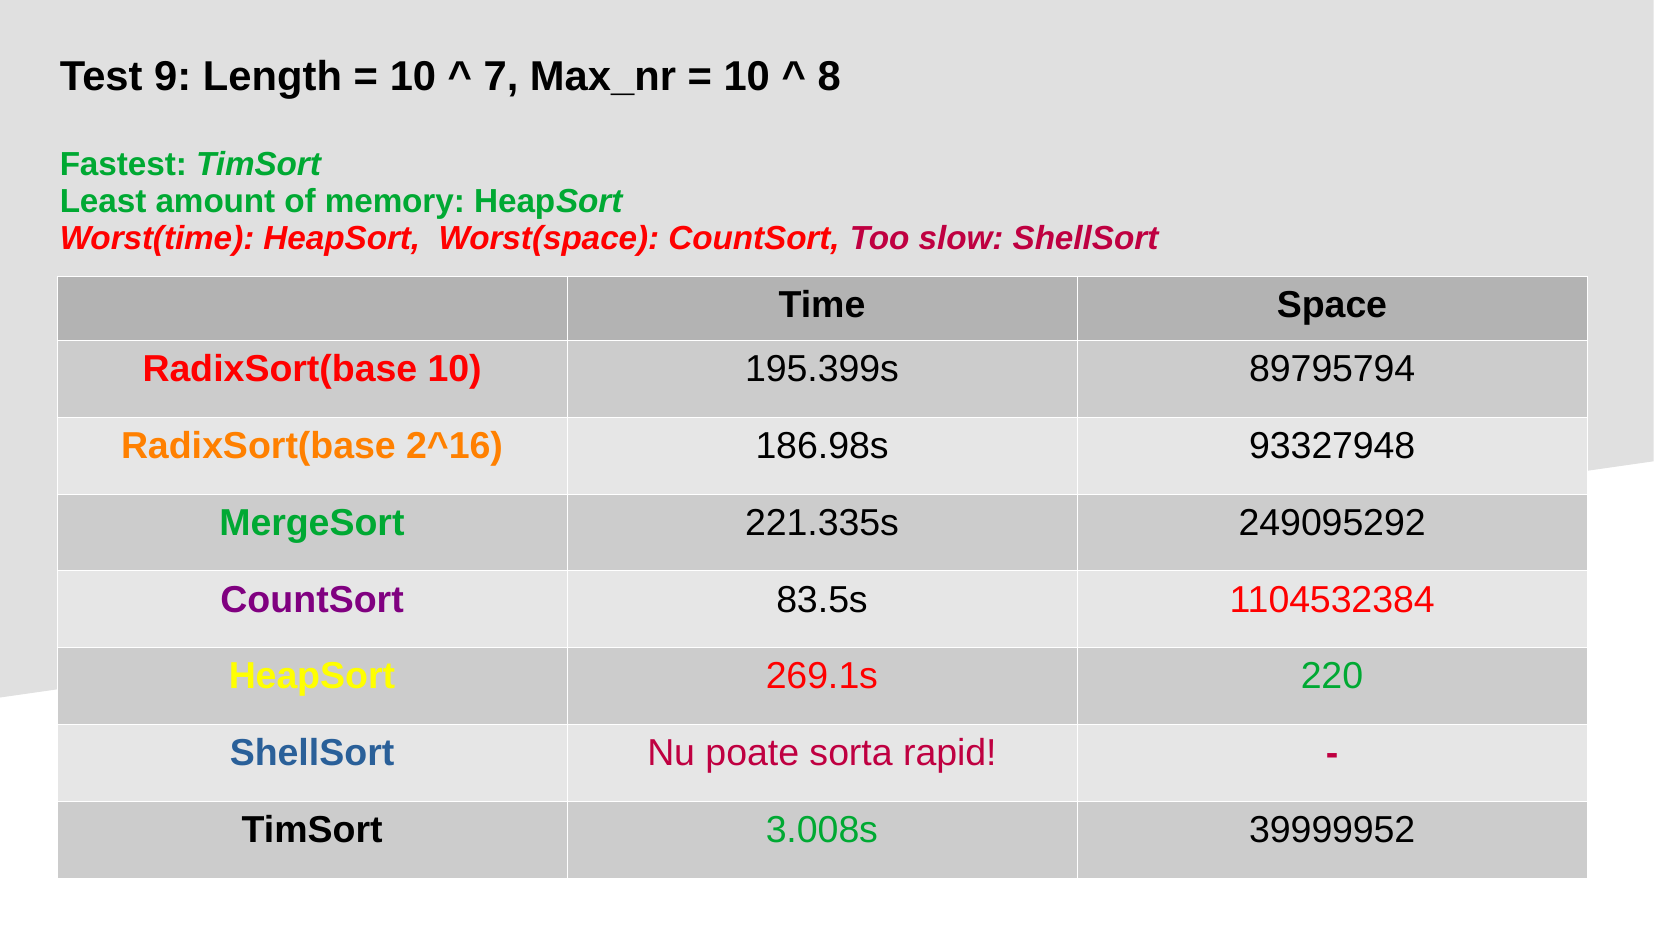

Test 9: Length = 10 ^ 7, Max_nr = 10 ^ 8
Fastest: TimSort
Least amount of memory: HeapSort
Worst(time): HeapSort, Worst(space): CountSort, Too slow: ShellSort
| | Time | Space |
| --- | --- | --- |
| RadixSort(base 10) | 195.399s | 89795794 |
| RadixSort(base 2^16) | 186.98s | 93327948 |
| MergeSort | 221.335s | 249095292 |
| CountSort | 83.5s | 1104532384 |
| HeapSort | 269.1s | 220 |
| ShellSort | Nu poate sorta rapid! | - |
| TimSort | 3.008s | 39999952 |